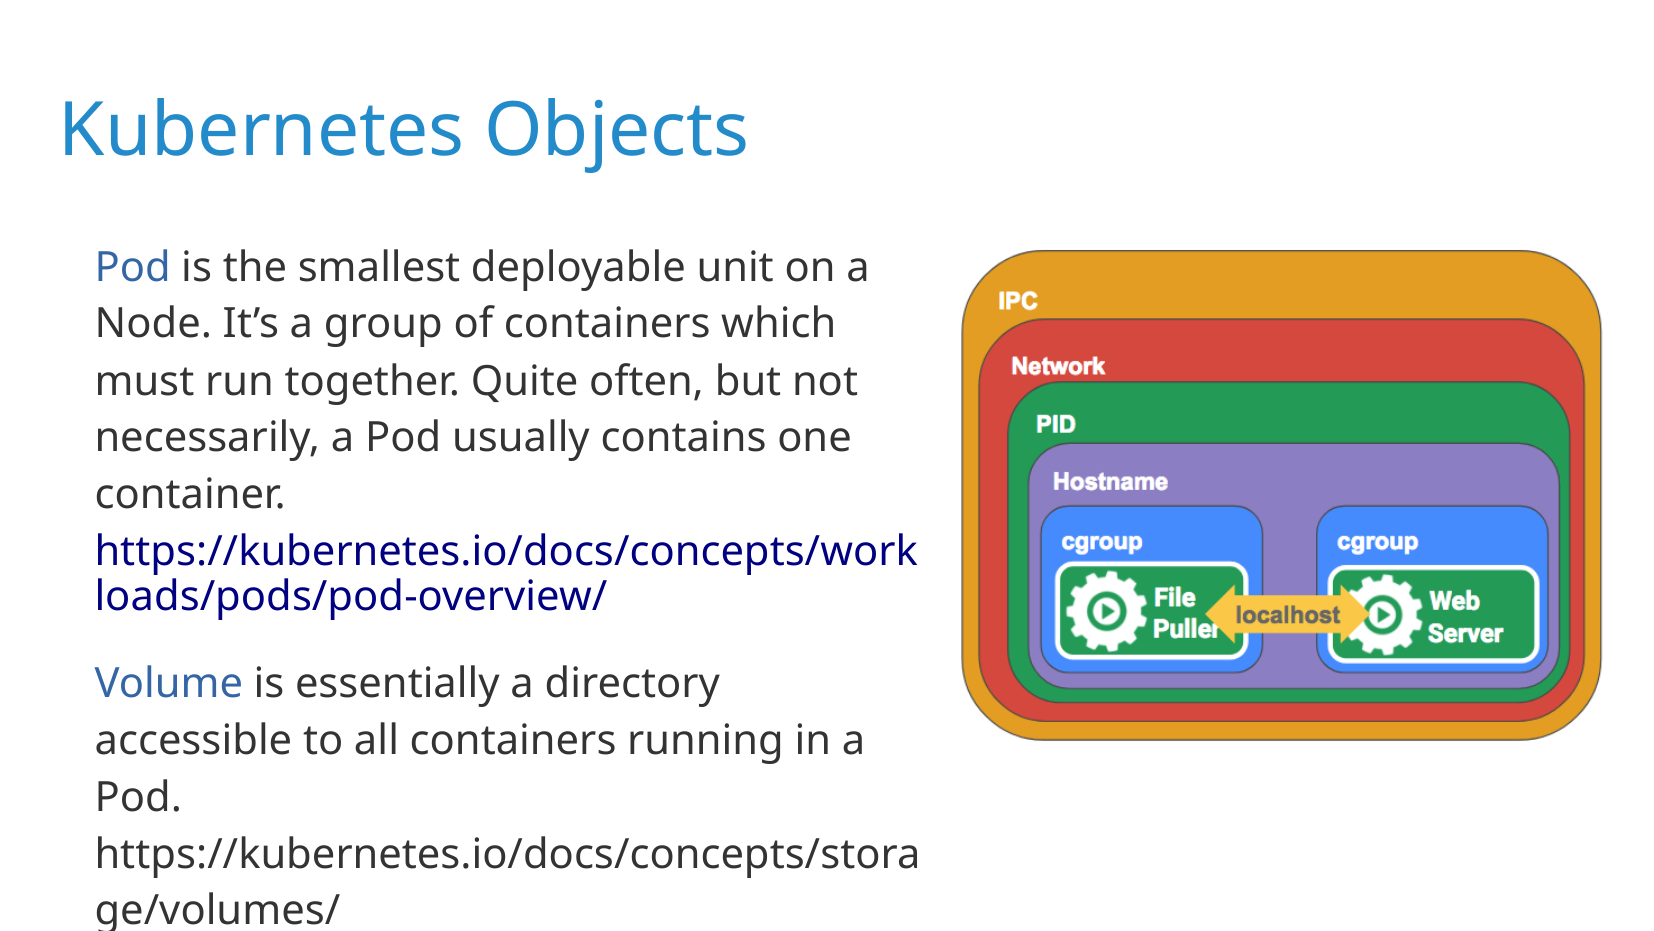

# Kubernetes Objects
Pod is the smallest deployable unit on a Node. It’s a group of containers which must run together. Quite often, but not necessarily, a Pod usually contains one container. https://kubernetes.io/docs/concepts/workloads/pods/pod-overview/
Volume is essentially a directory accessible to all containers running in a Pod. https://kubernetes.io/docs/concepts/storage/volumes/